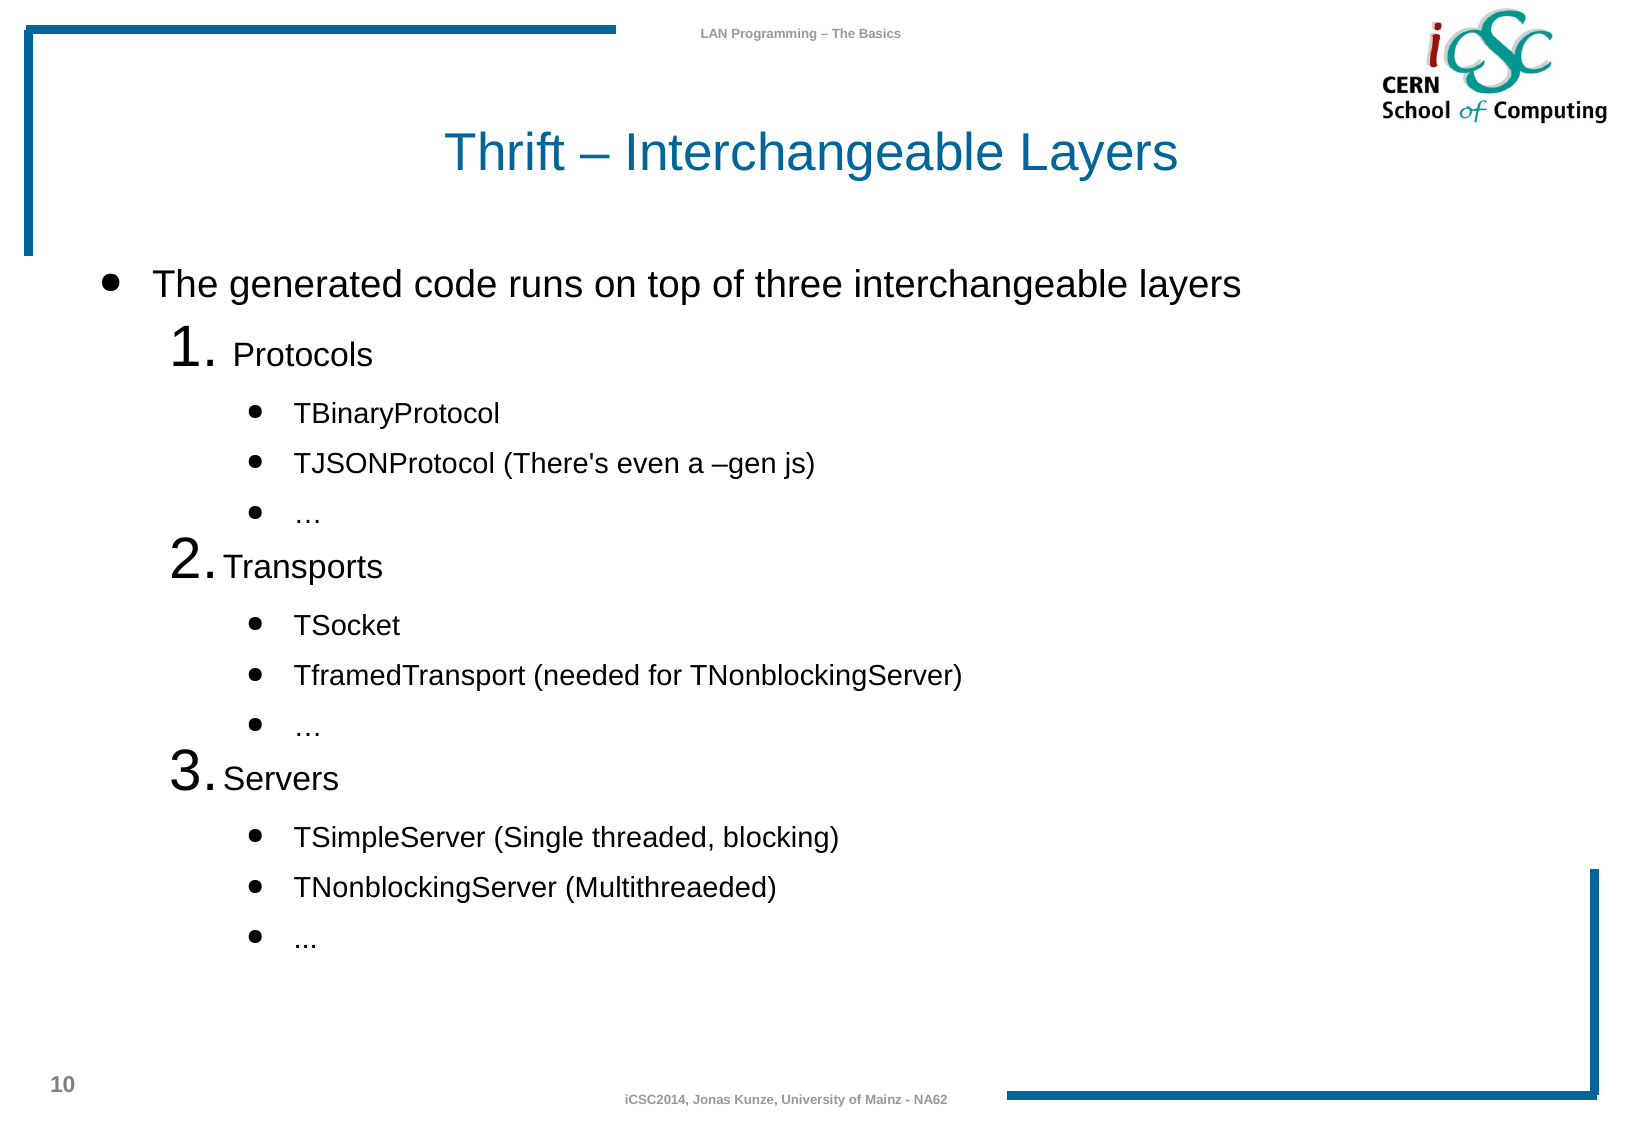

# Thrift – Interchangeable Layers
The generated code runs on top of three interchangeable layers
 Protocols
TBinaryProtocol
TJSONProtocol (There's even a –gen js)
…
Transports
TSocket
TframedTransport (needed for TNonblockingServer)
…
Servers
TSimpleServer (Single threaded, blocking)
TNonblockingServer (Multithreaeded)
...